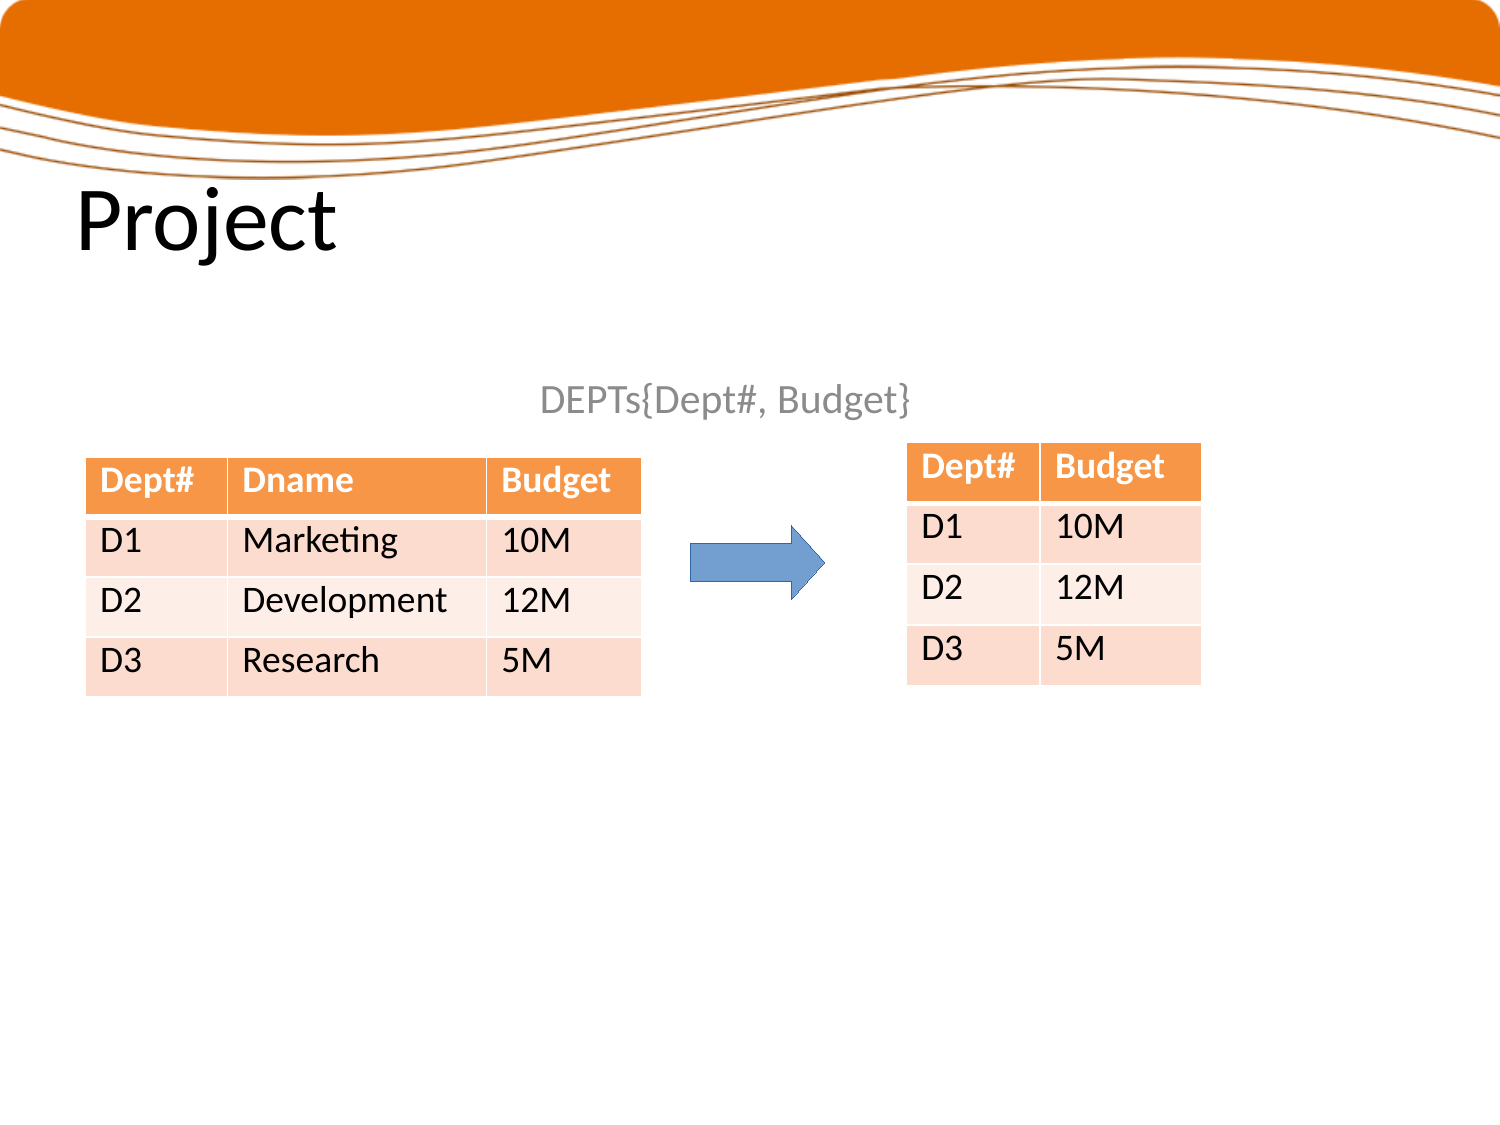

Project
DEPTs{Dept#, Budget}
| | | |
| --- | --- | --- |
| | | |
| | | |
| Dept# | Budget |
| --- | --- |
| D1 | 10M |
| D2 | 12M |
| D3 | 5M |
| Dept# | Dname | Budget |
| --- | --- | --- |
| D1 | Marketing | 10M |
| D2 | Development | 12M |
| D3 | Research | 5M |